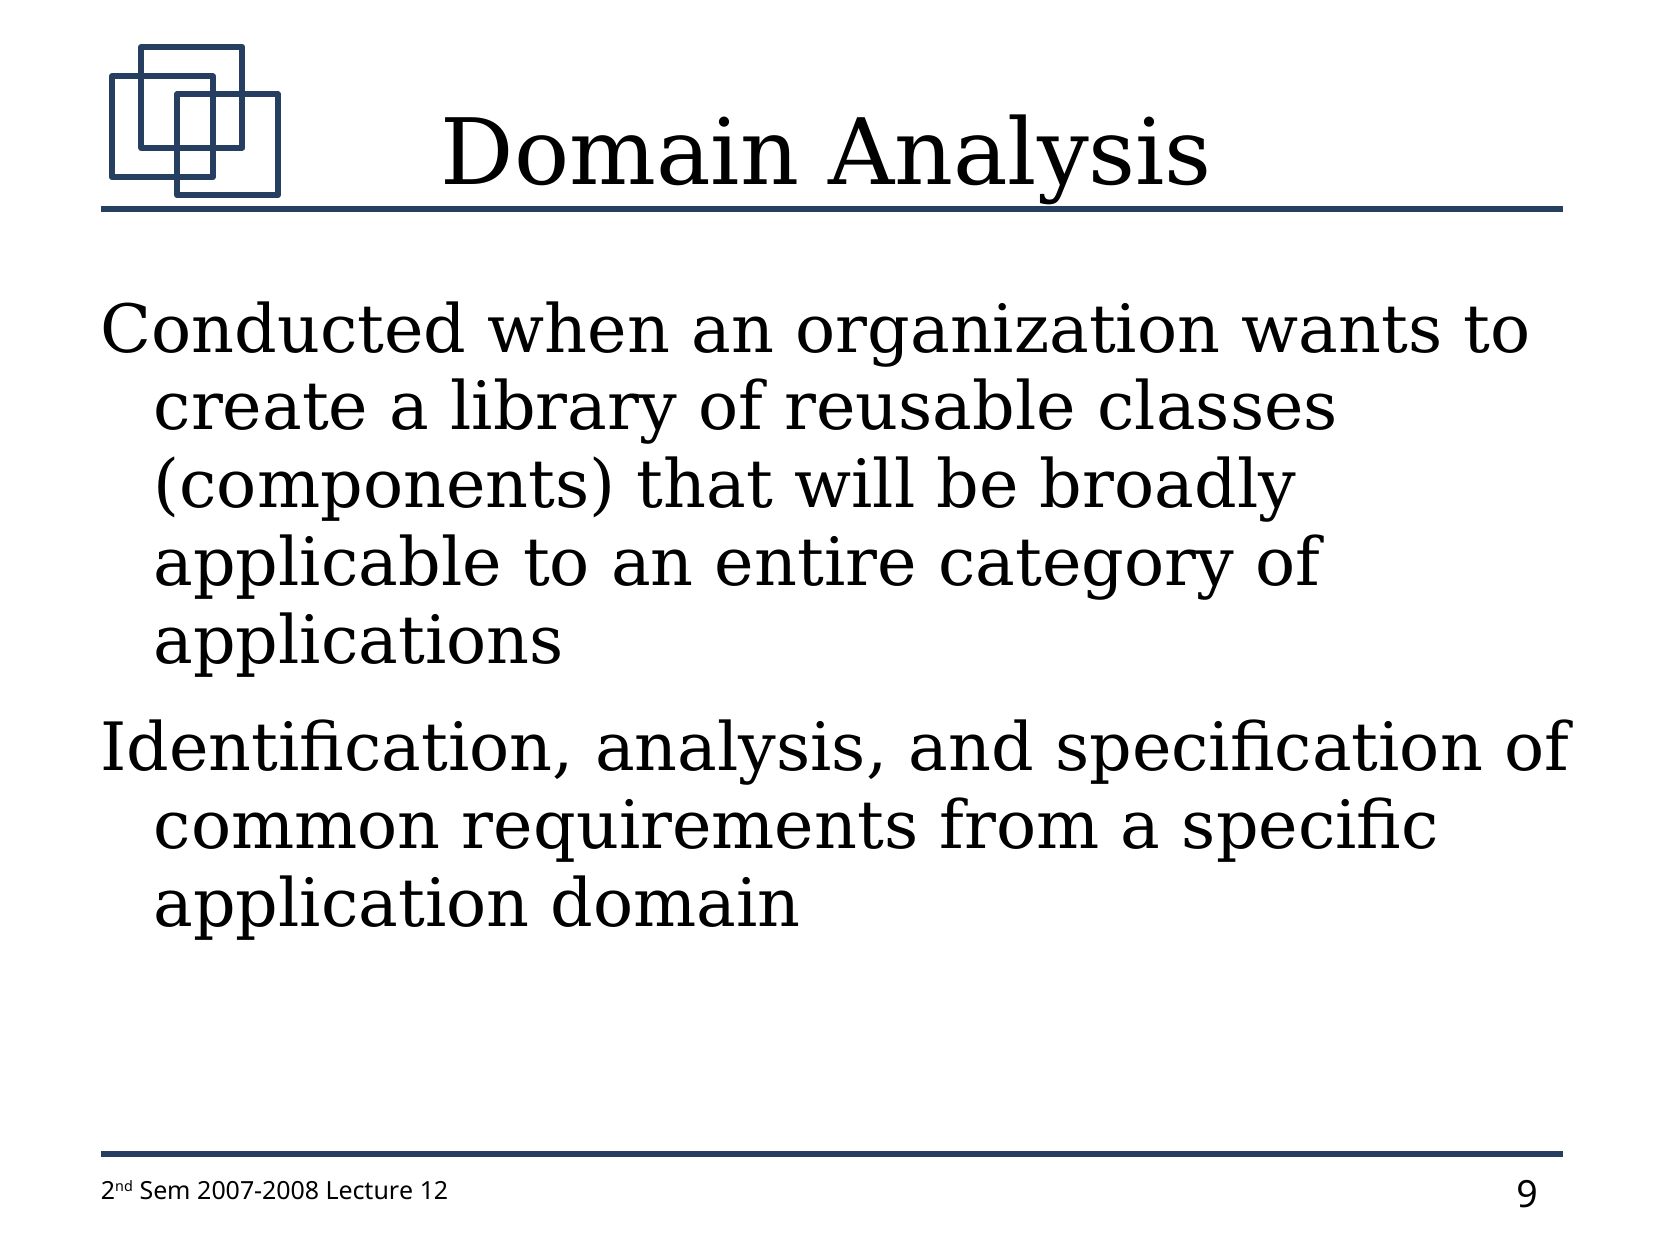

# Domain Analysis
Conducted when an organization wants to create a library of reusable classes (components) that will be broadly applicable to an entire category of applications
Identification, analysis, and specification of common requirements from a specific application domain